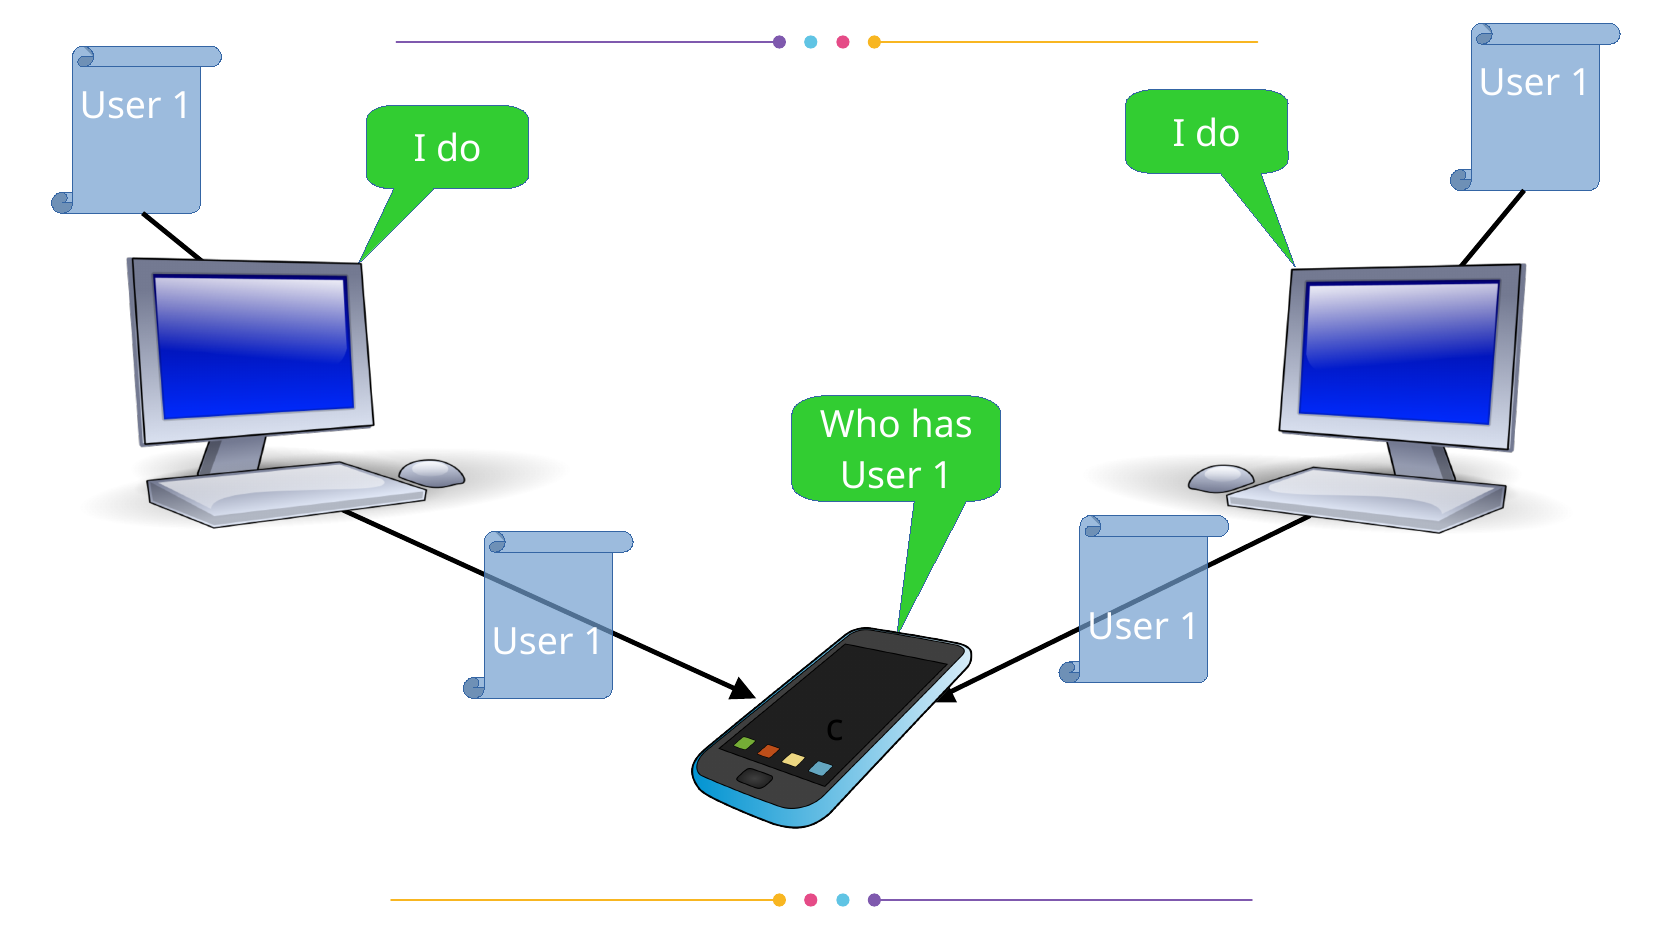

User 1
User 1
I do
I do
Node1
Who has
User 1
User 1
User 1
c